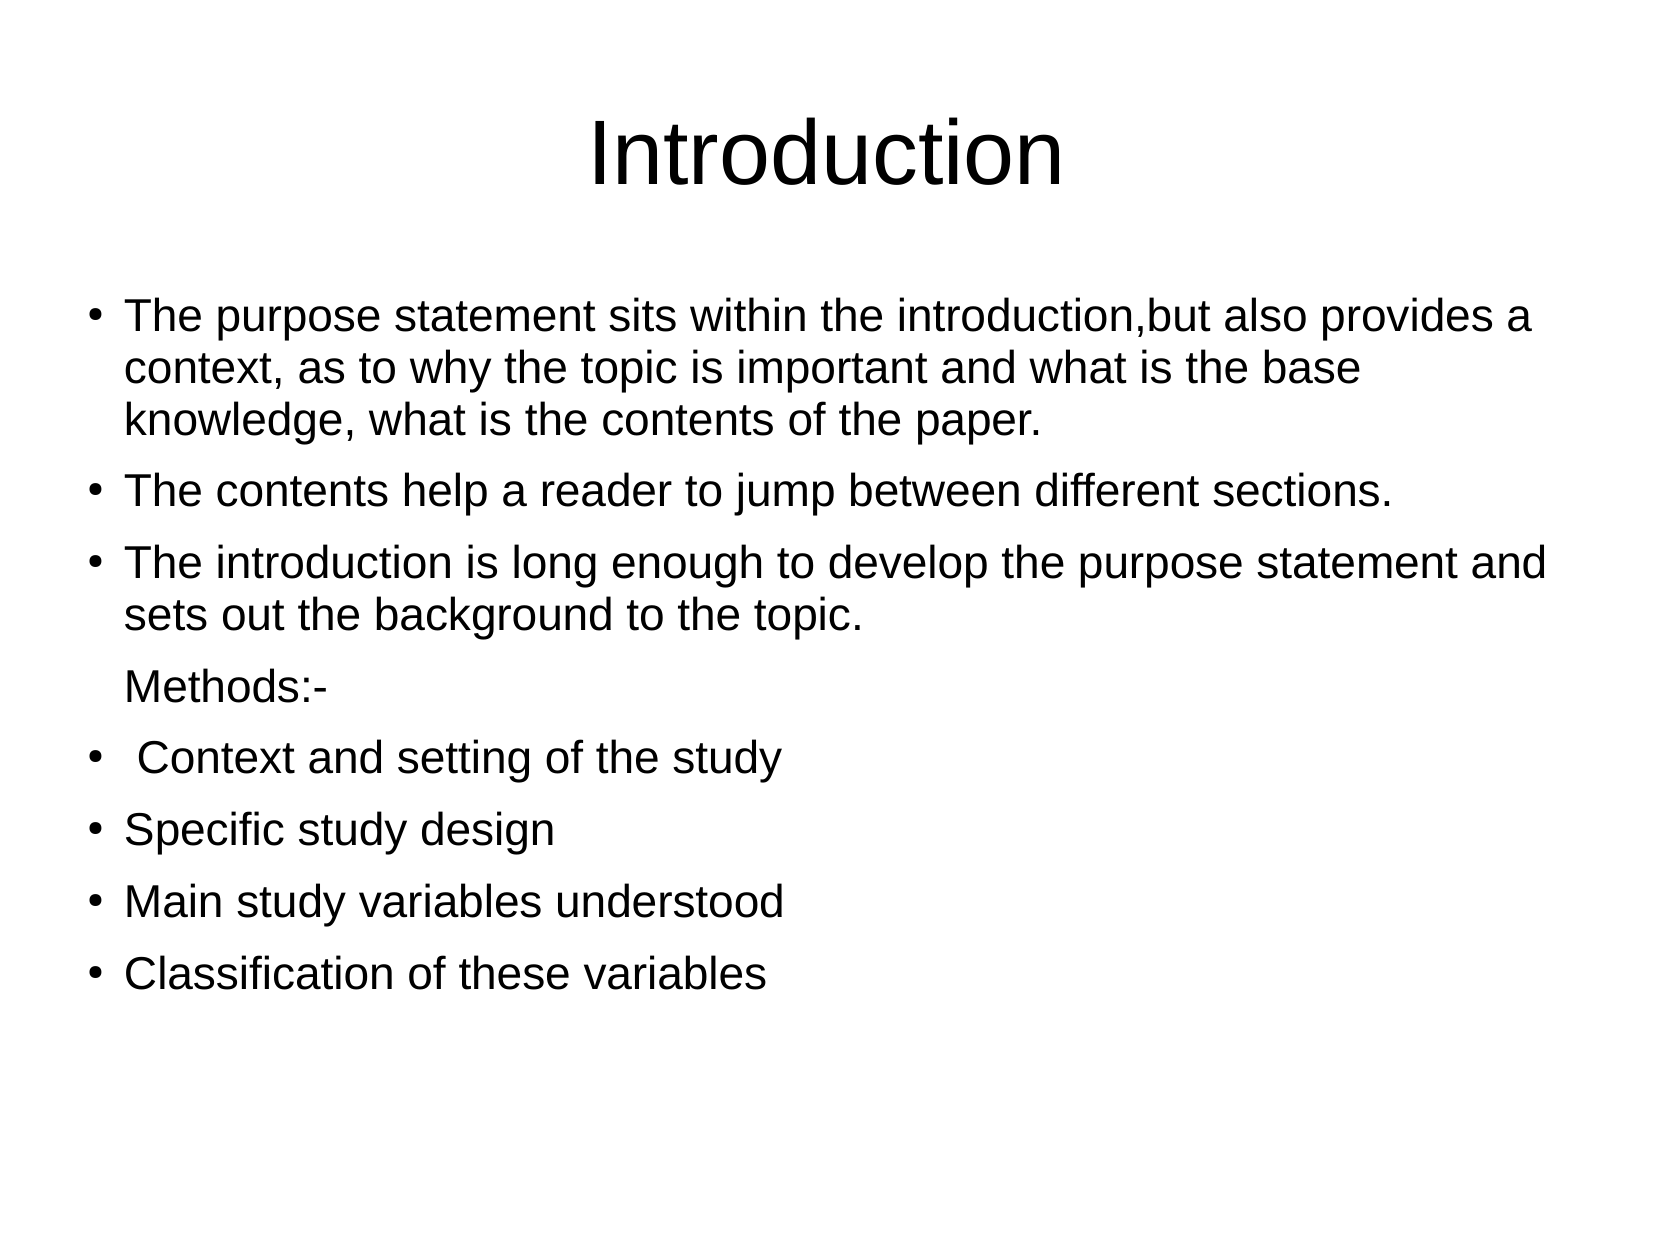

# Introduction
The purpose statement sits within the introduction,but also provides a context, as to why the topic is important and what is the base knowledge, what is the contents of the paper.
The contents help a reader to jump between different sections.
The introduction is long enough to develop the purpose statement and sets out the background to the topic.
Methods:-
 Context and setting of the study
Specific study design
Main study variables understood
Classification of these variables